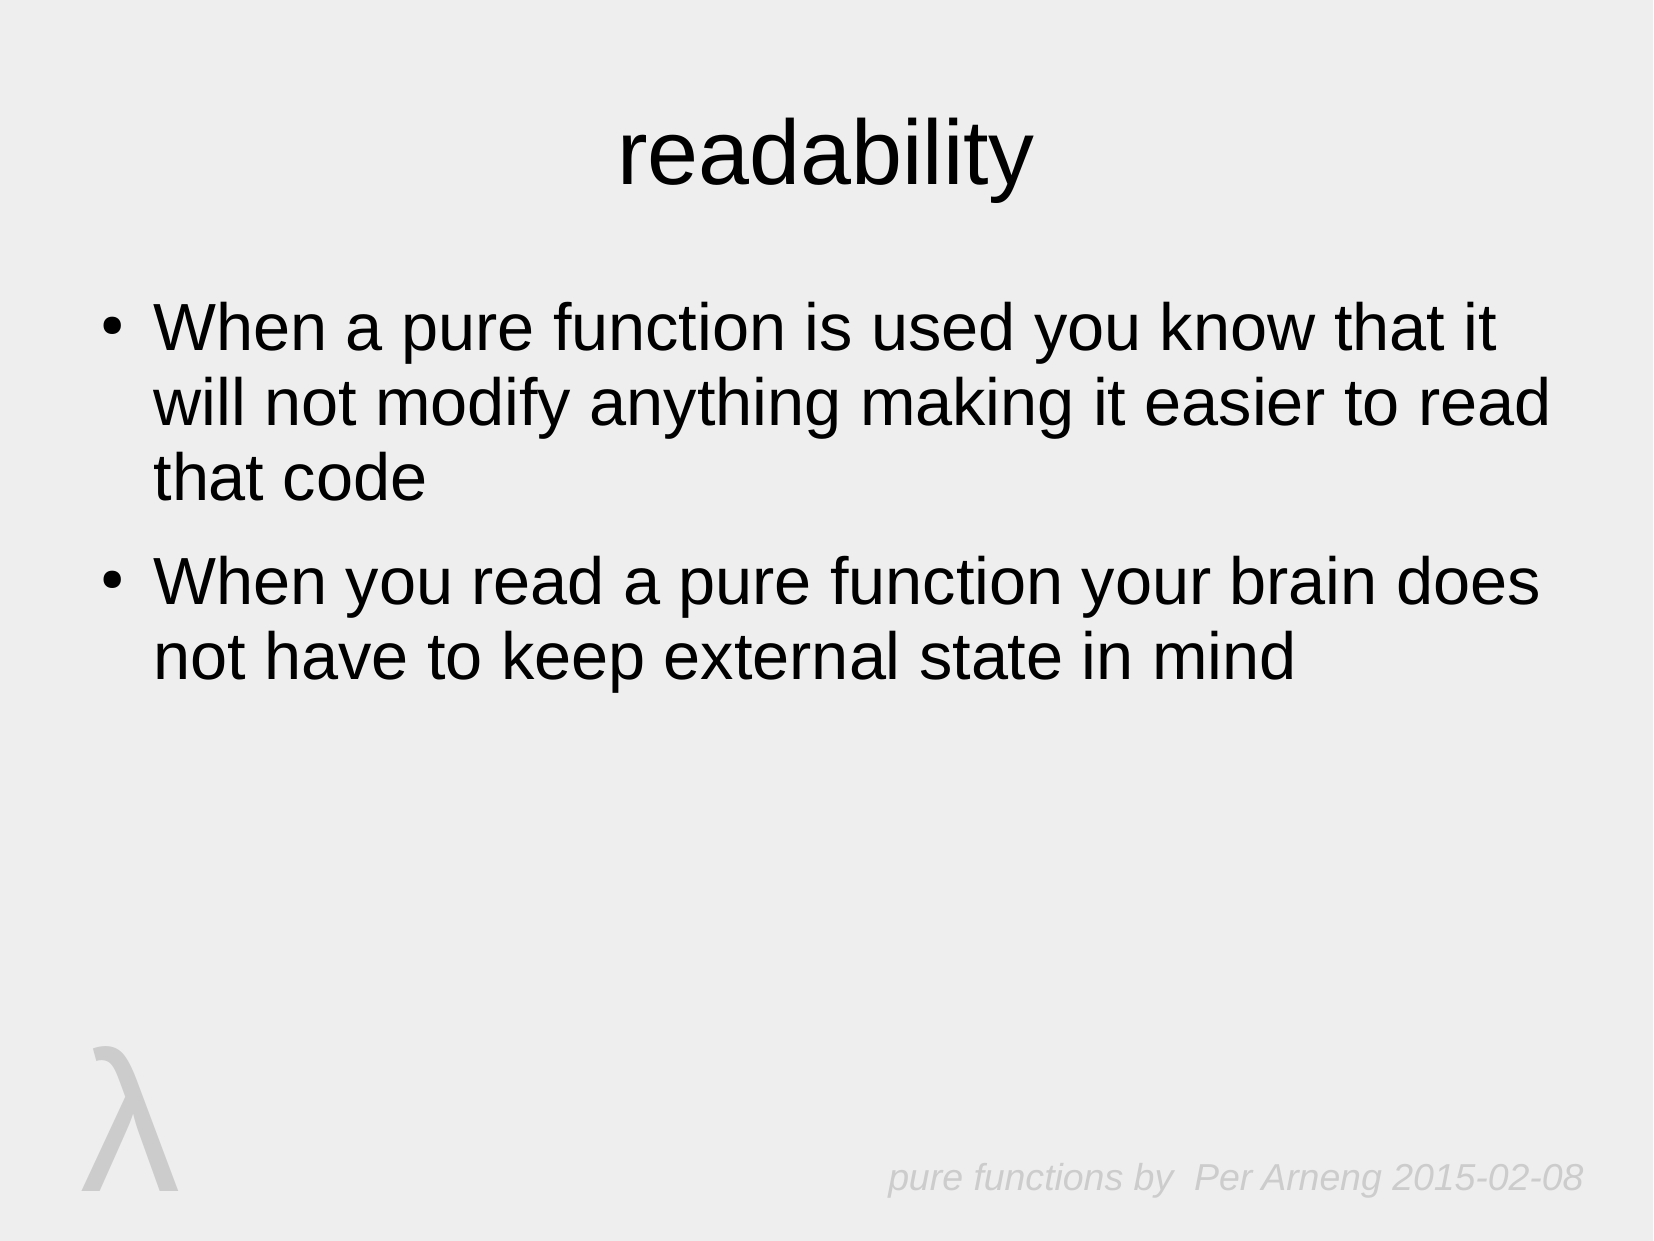

# readability
When a pure function is used you know that it will not modify anything making it easier to read that code
When you read a pure function your brain does not have to keep external state in mind